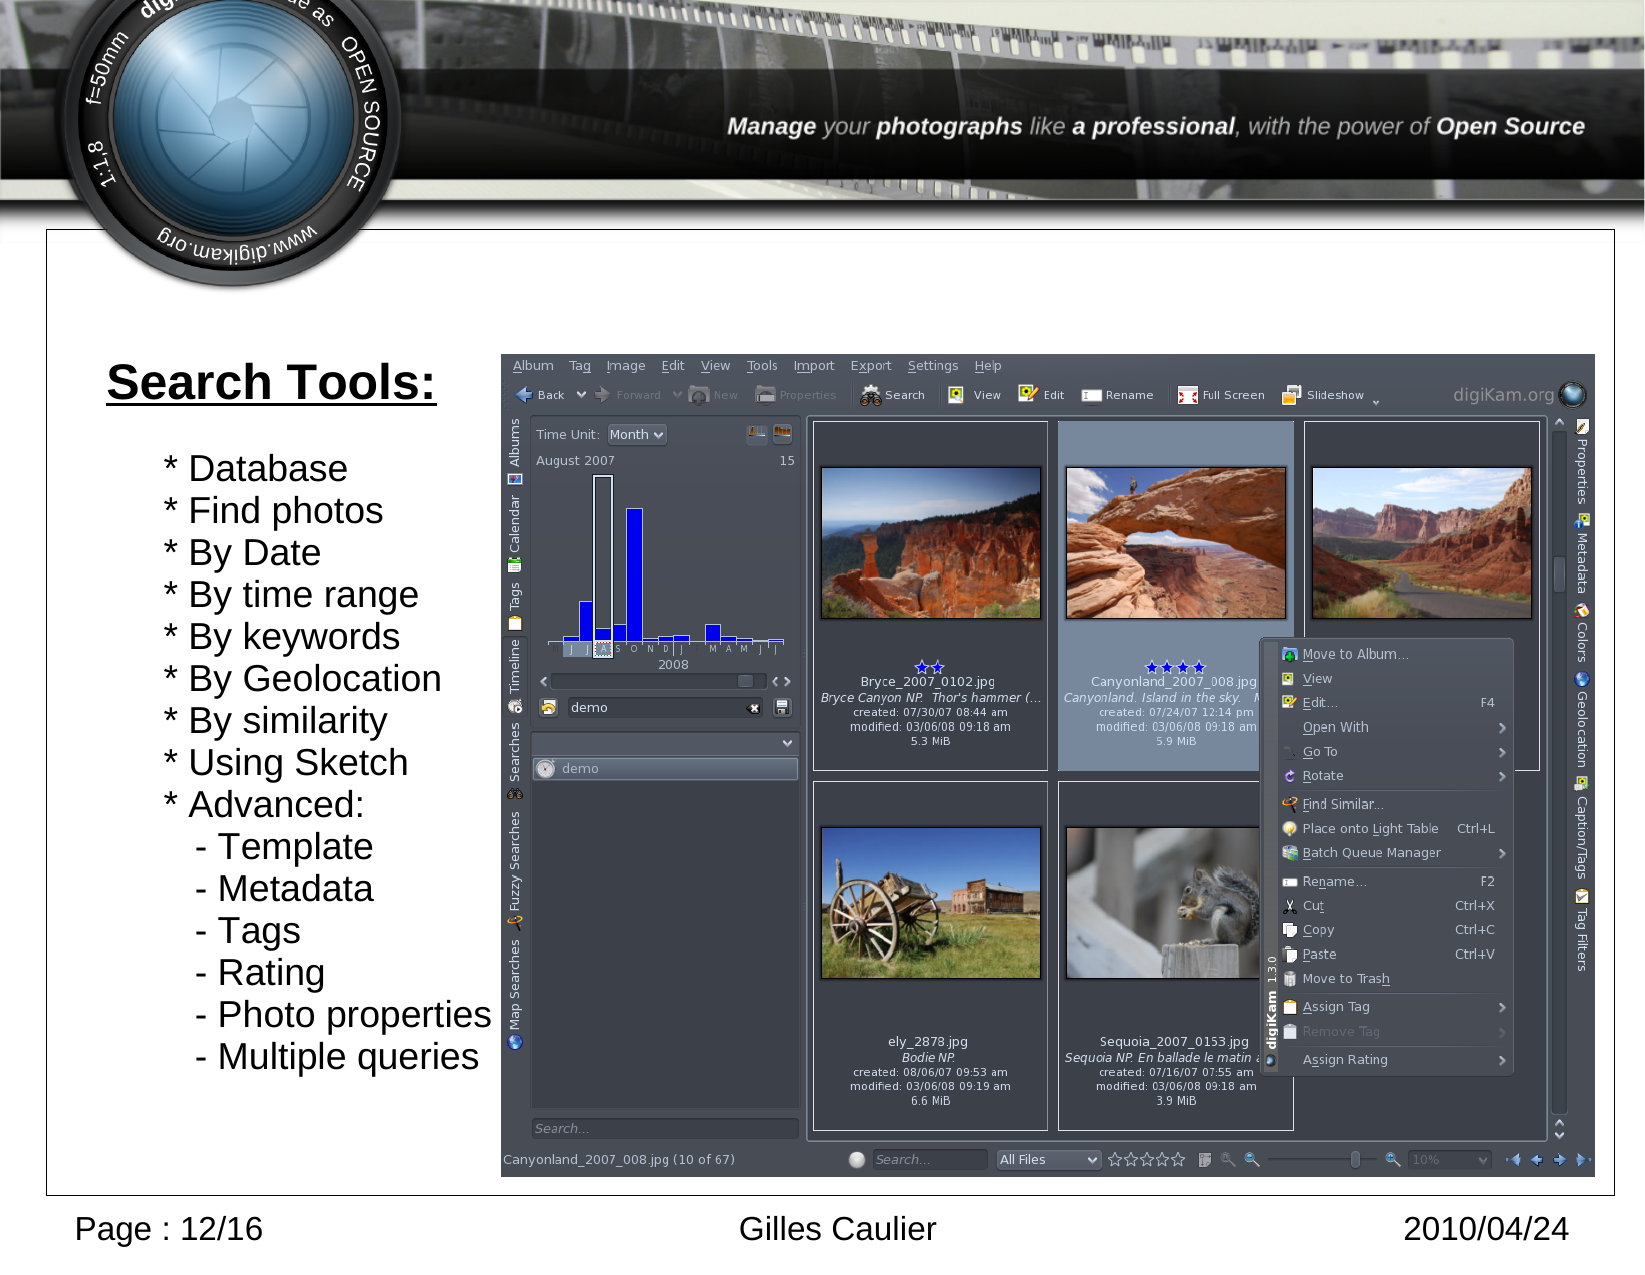

# Search Tools: d * Database * Find photos * By Date * By time range * By keywords * By Geolocation * By similarity * Using Sketch * Advanced: - Template - Metadata - Tags - Rating - Photo properties - Multiple queries
Page : /16							Gilles Caulier							2010/04/24